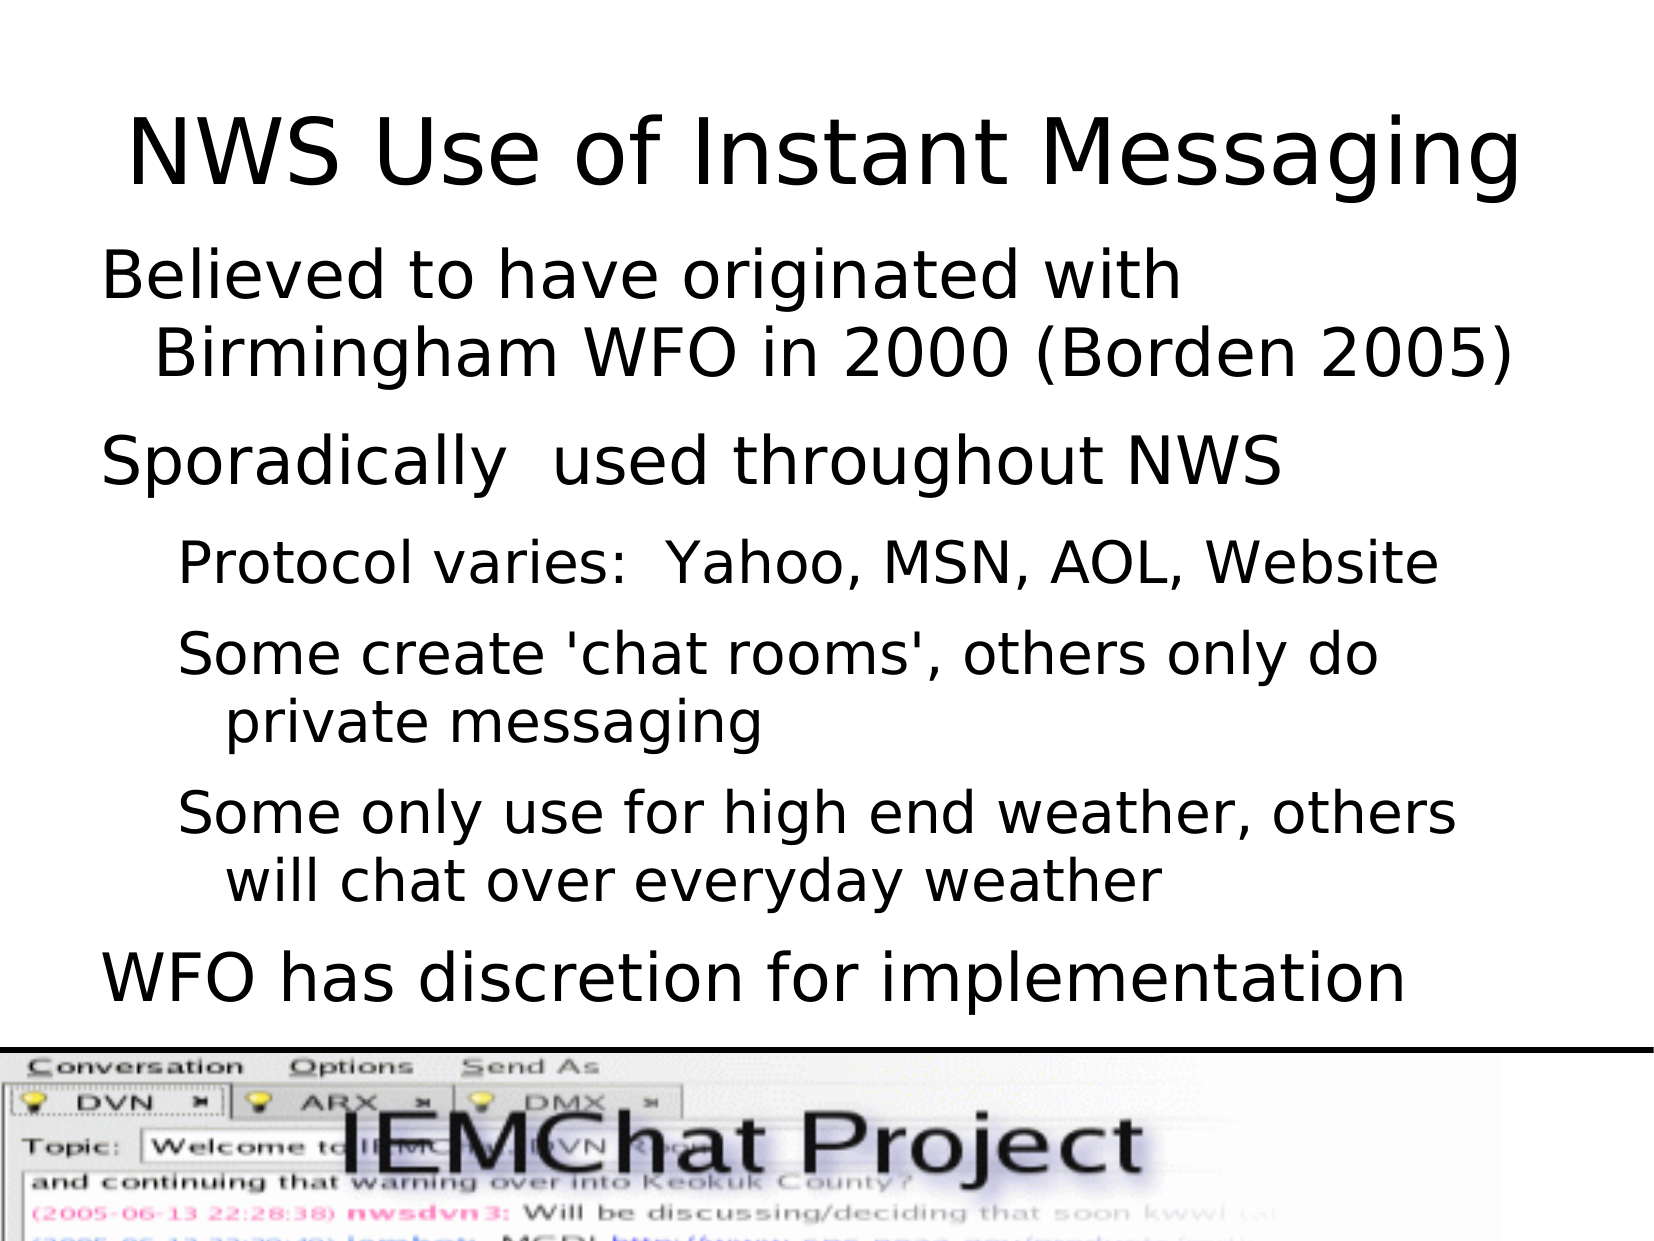

# NWS Use of Instant Messaging
Believed to have originated with Birmingham WFO in 2000 (Borden 2005)
Sporadically used throughout NWS
Protocol varies: Yahoo, MSN, AOL, Website
Some create 'chat rooms', others only do private messaging
Some only use for high end weather, others will chat over everyday weather
WFO has discretion for implementation